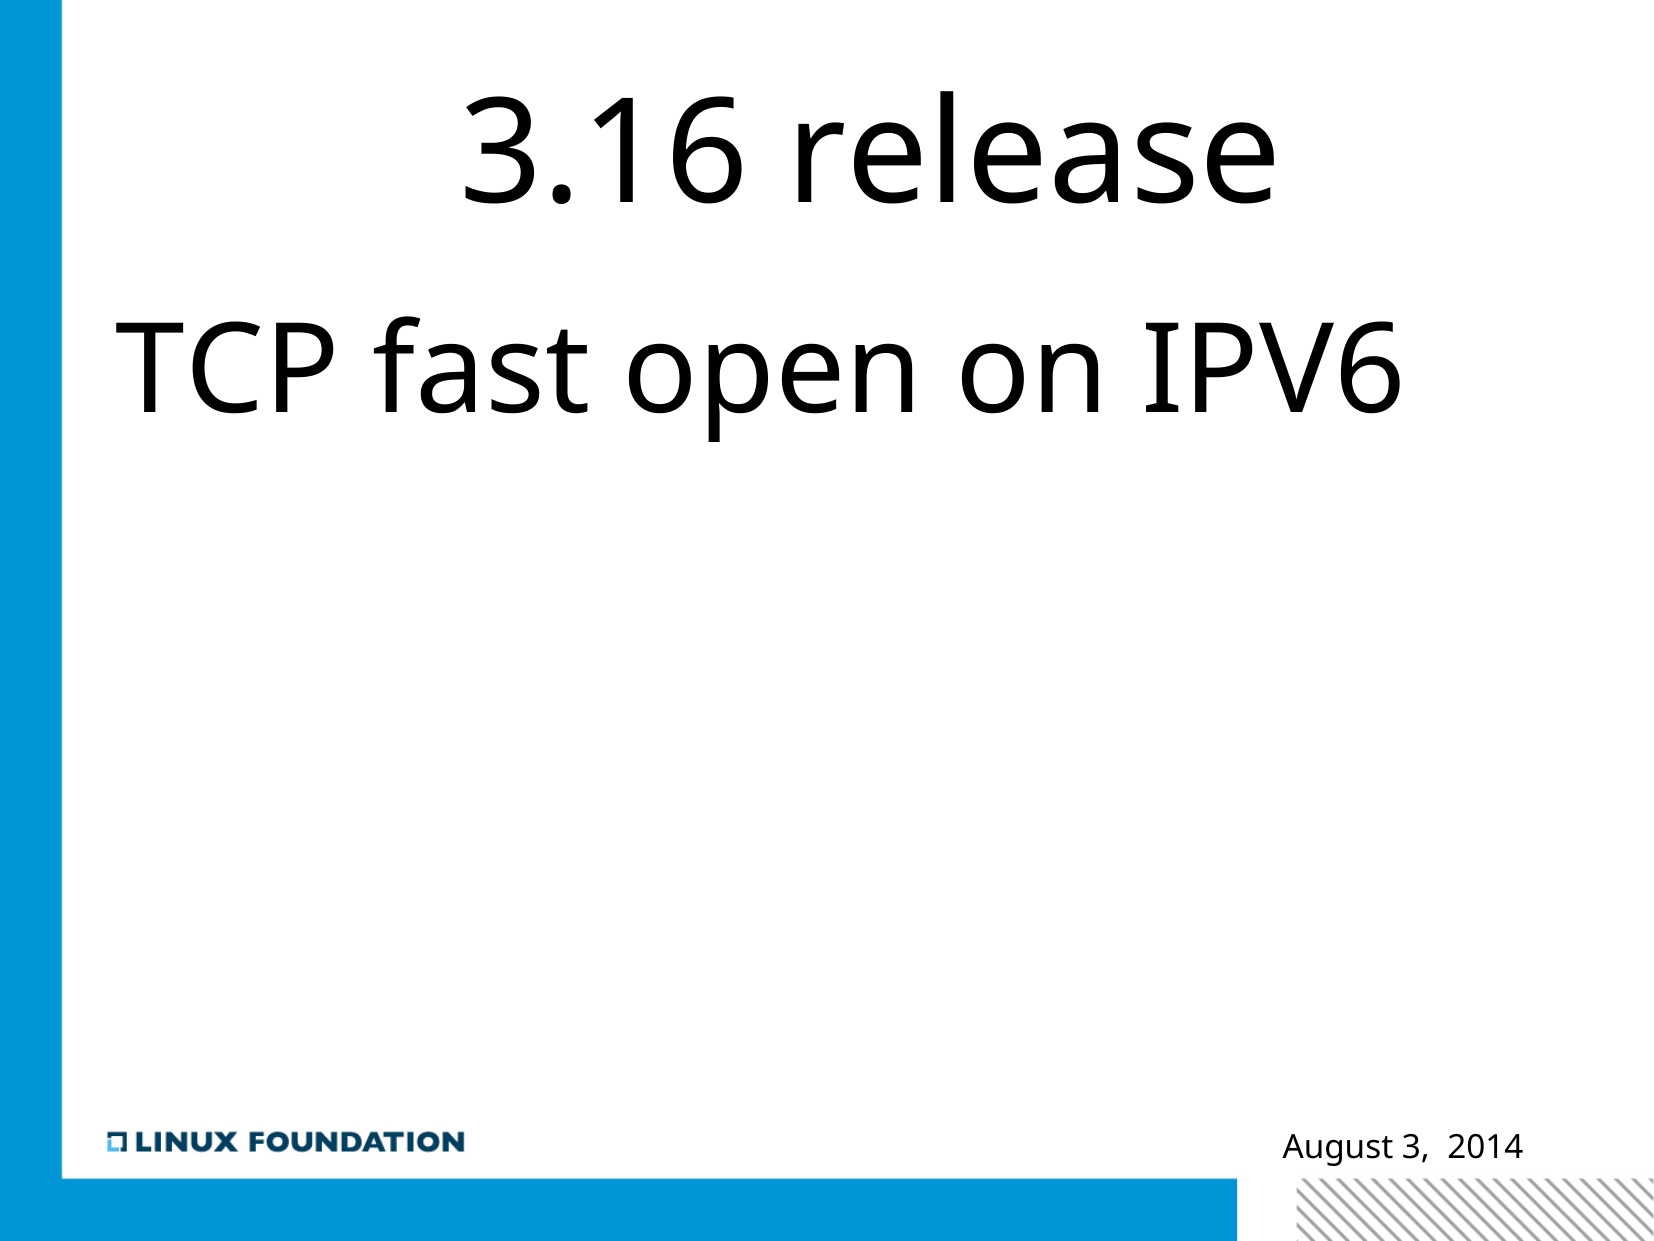

3.16 release
TCP fast open on IPV6
August 3, 2014